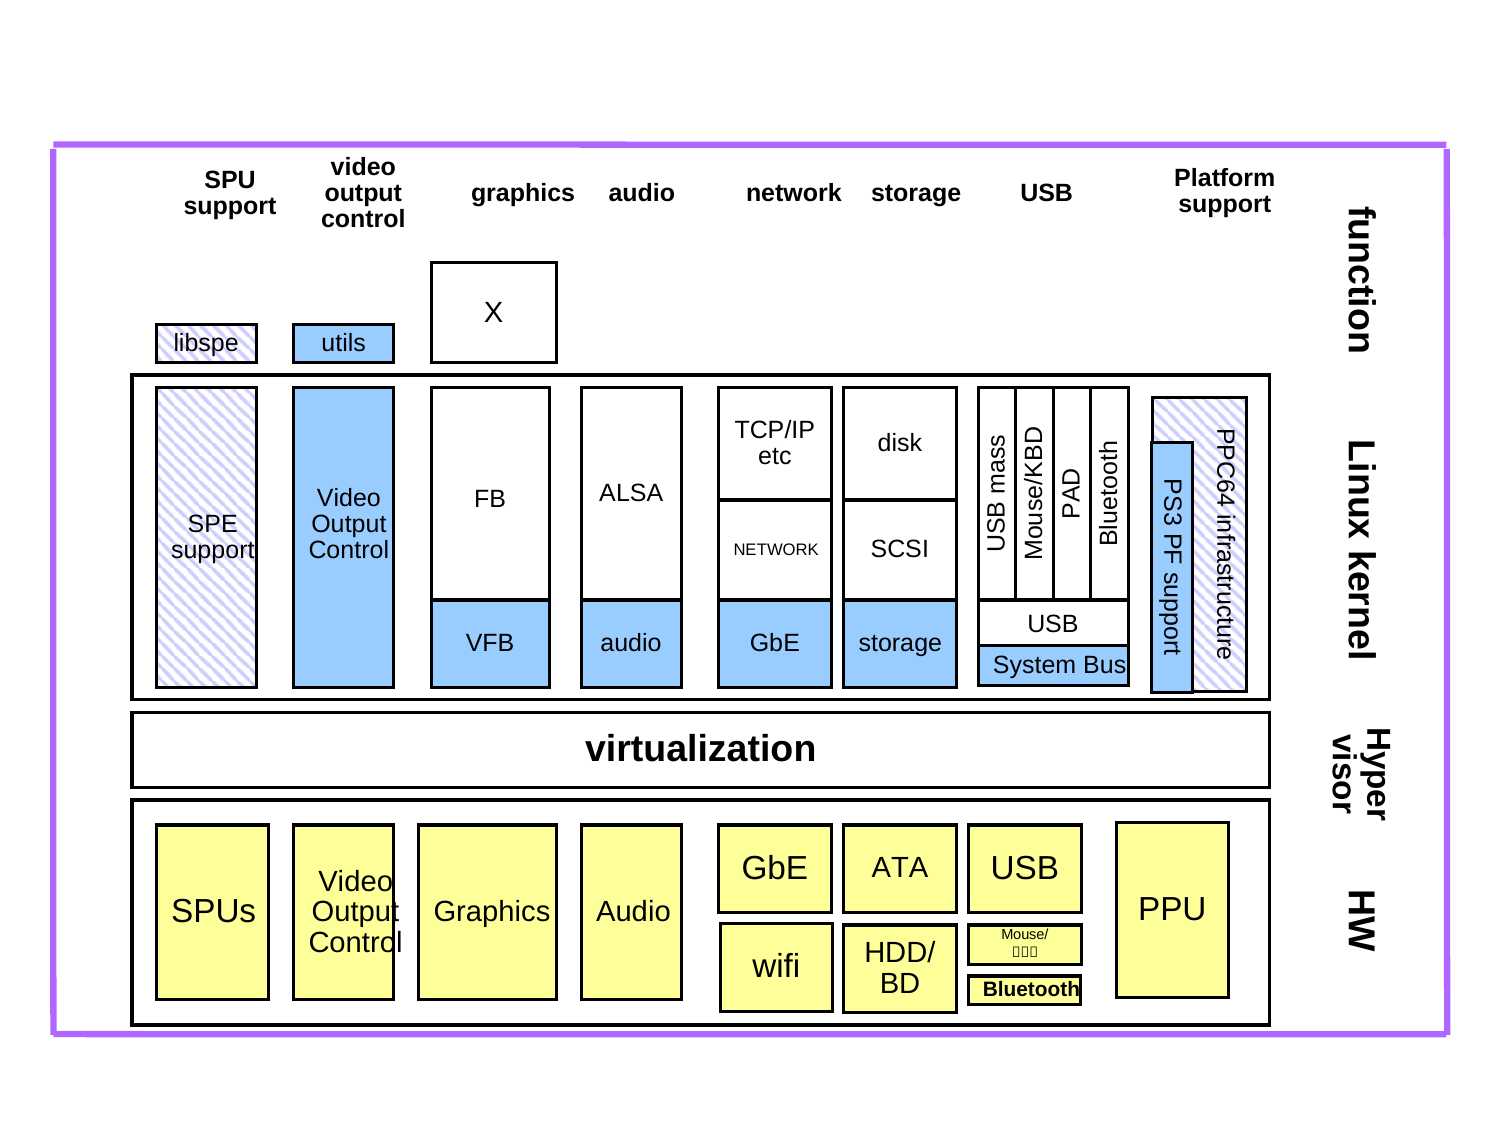

Platform
support
SPU
support
video
output
control
graphics
audio
network
storage
USB
function
X
libspe
utils
SPE
support
Video
Output
Control
FB
ALSA
TCP/IP
etc
disk
USB mass
Mouse/KBD
PAD
Bluetooth
PPC64 infrastructure
NETWORK
SCSI
Linux kernel
PS3 PF support
VFB
audio
GbE
storage
USB
System Bus
virtualization
Hyper
visor
PPU
SPUs
Video
Output
Control
Graphics
Audio
GbE
ATA
USB
HW
wifi
HDD/
BD
Mouse/
ＫＢＤ
Bluetooth